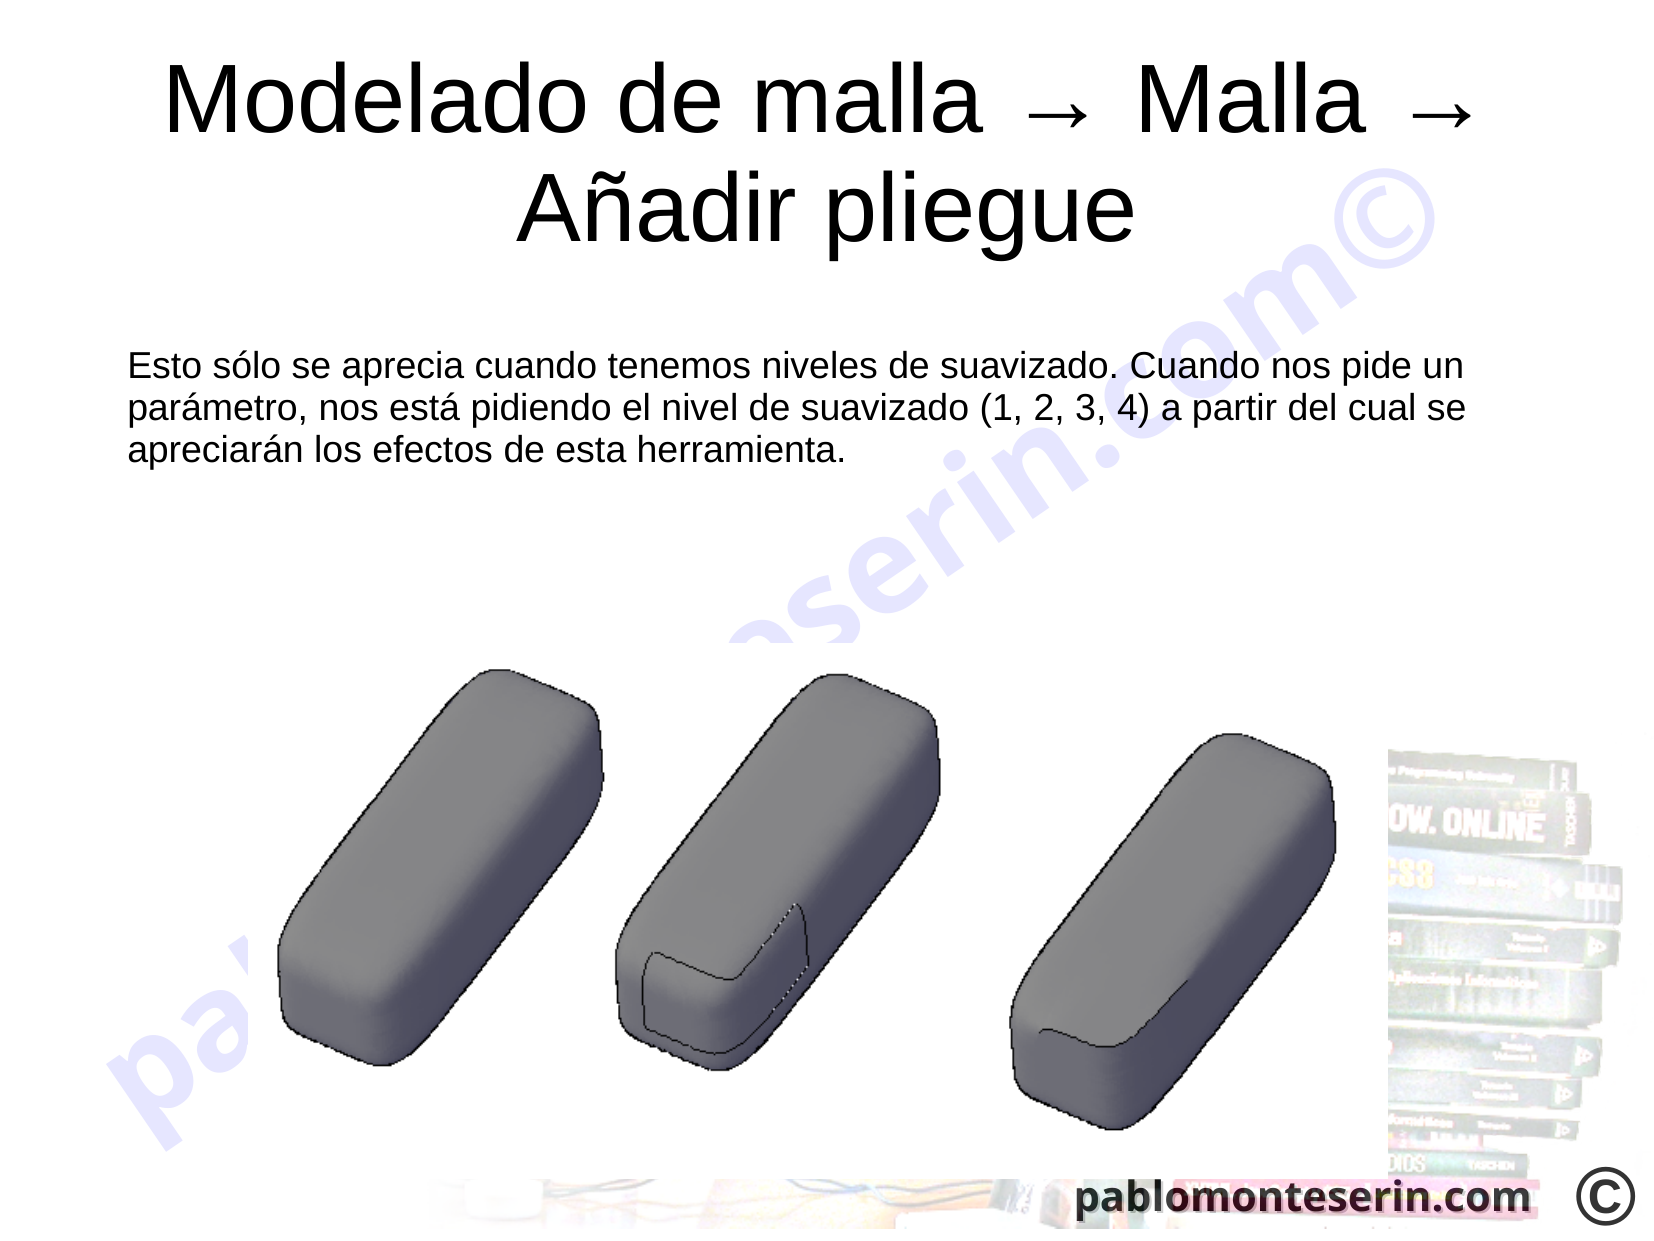

# Modelado de malla → Malla → Añadir pliegue
Esto sólo se aprecia cuando tenemos niveles de suavizado. Cuando nos pide un parámetro, nos está pidiendo el nivel de suavizado (1, 2, 3, 4) a partir del cual se apreciarán los efectos de esta herramienta.